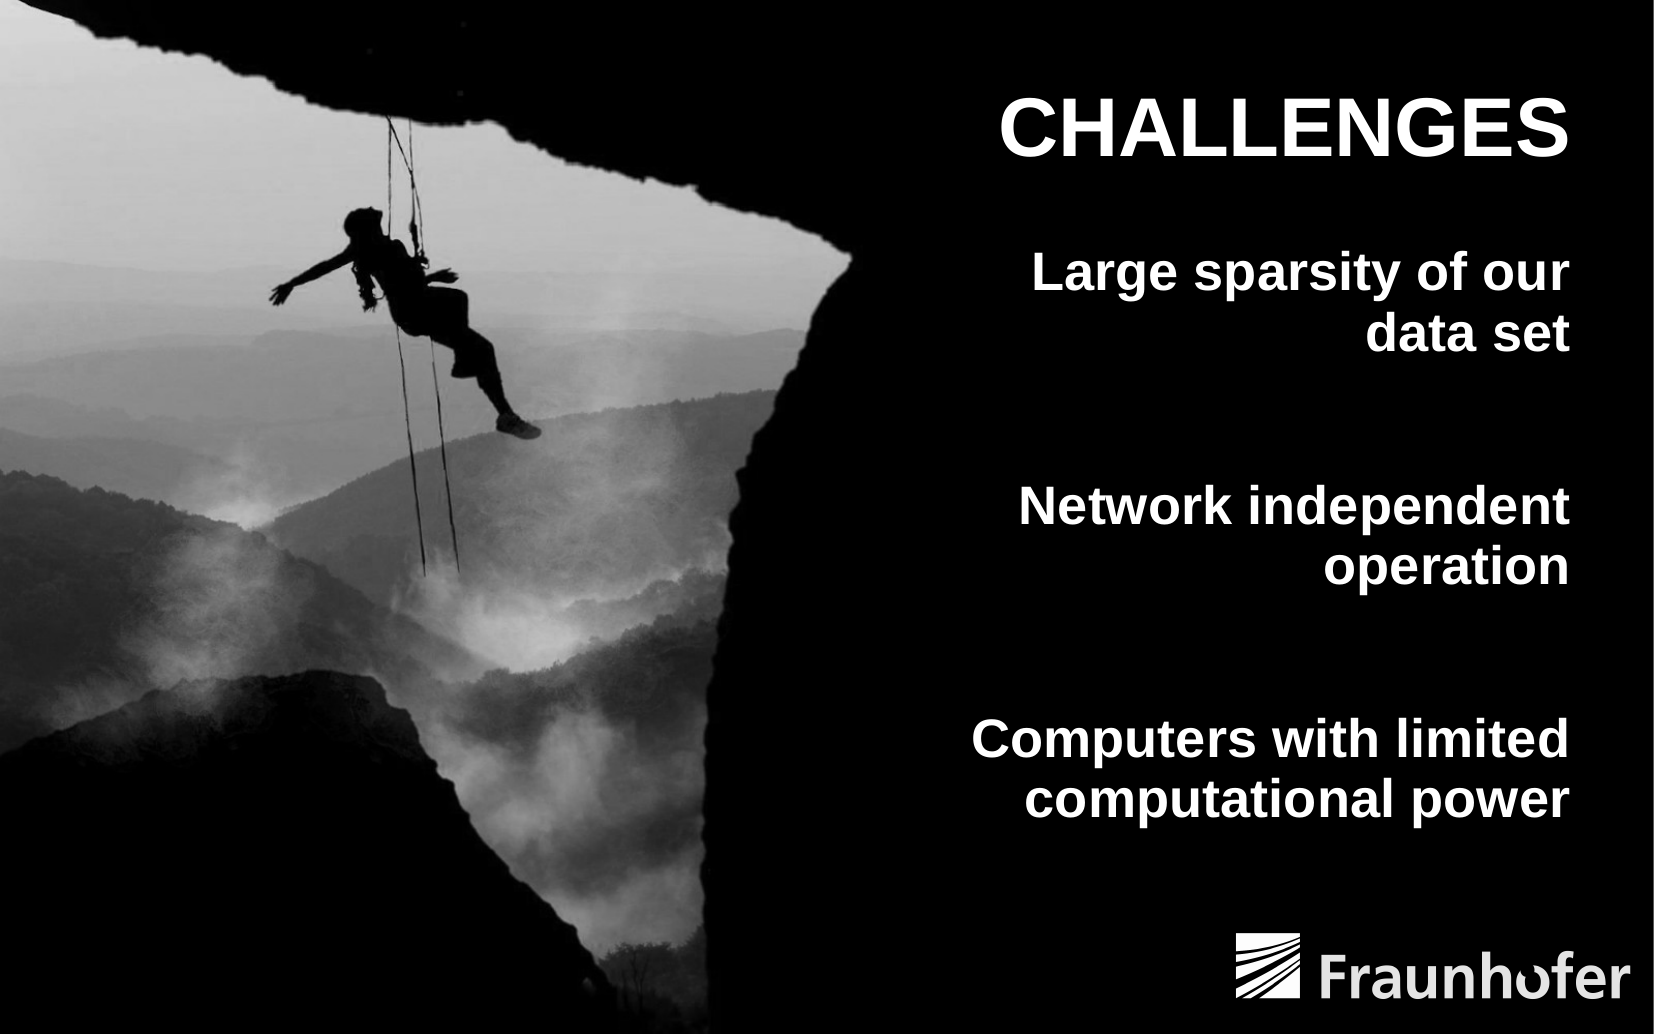

# Challenges
Large sparsity of our data set
Network independent operation
Computers with limited computational power